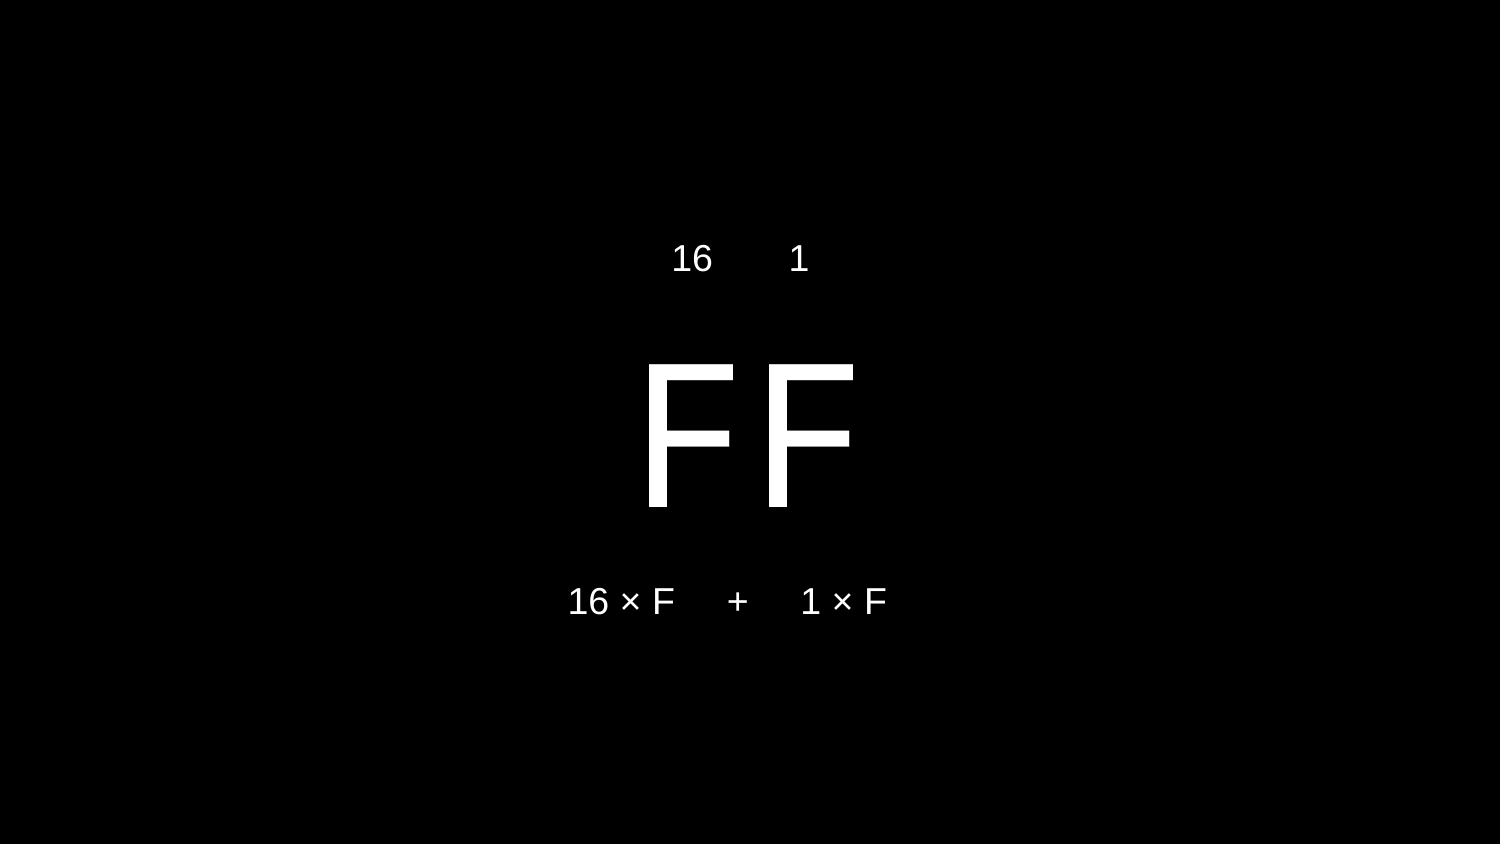

16
1
FF
16 × F
+
1 × F